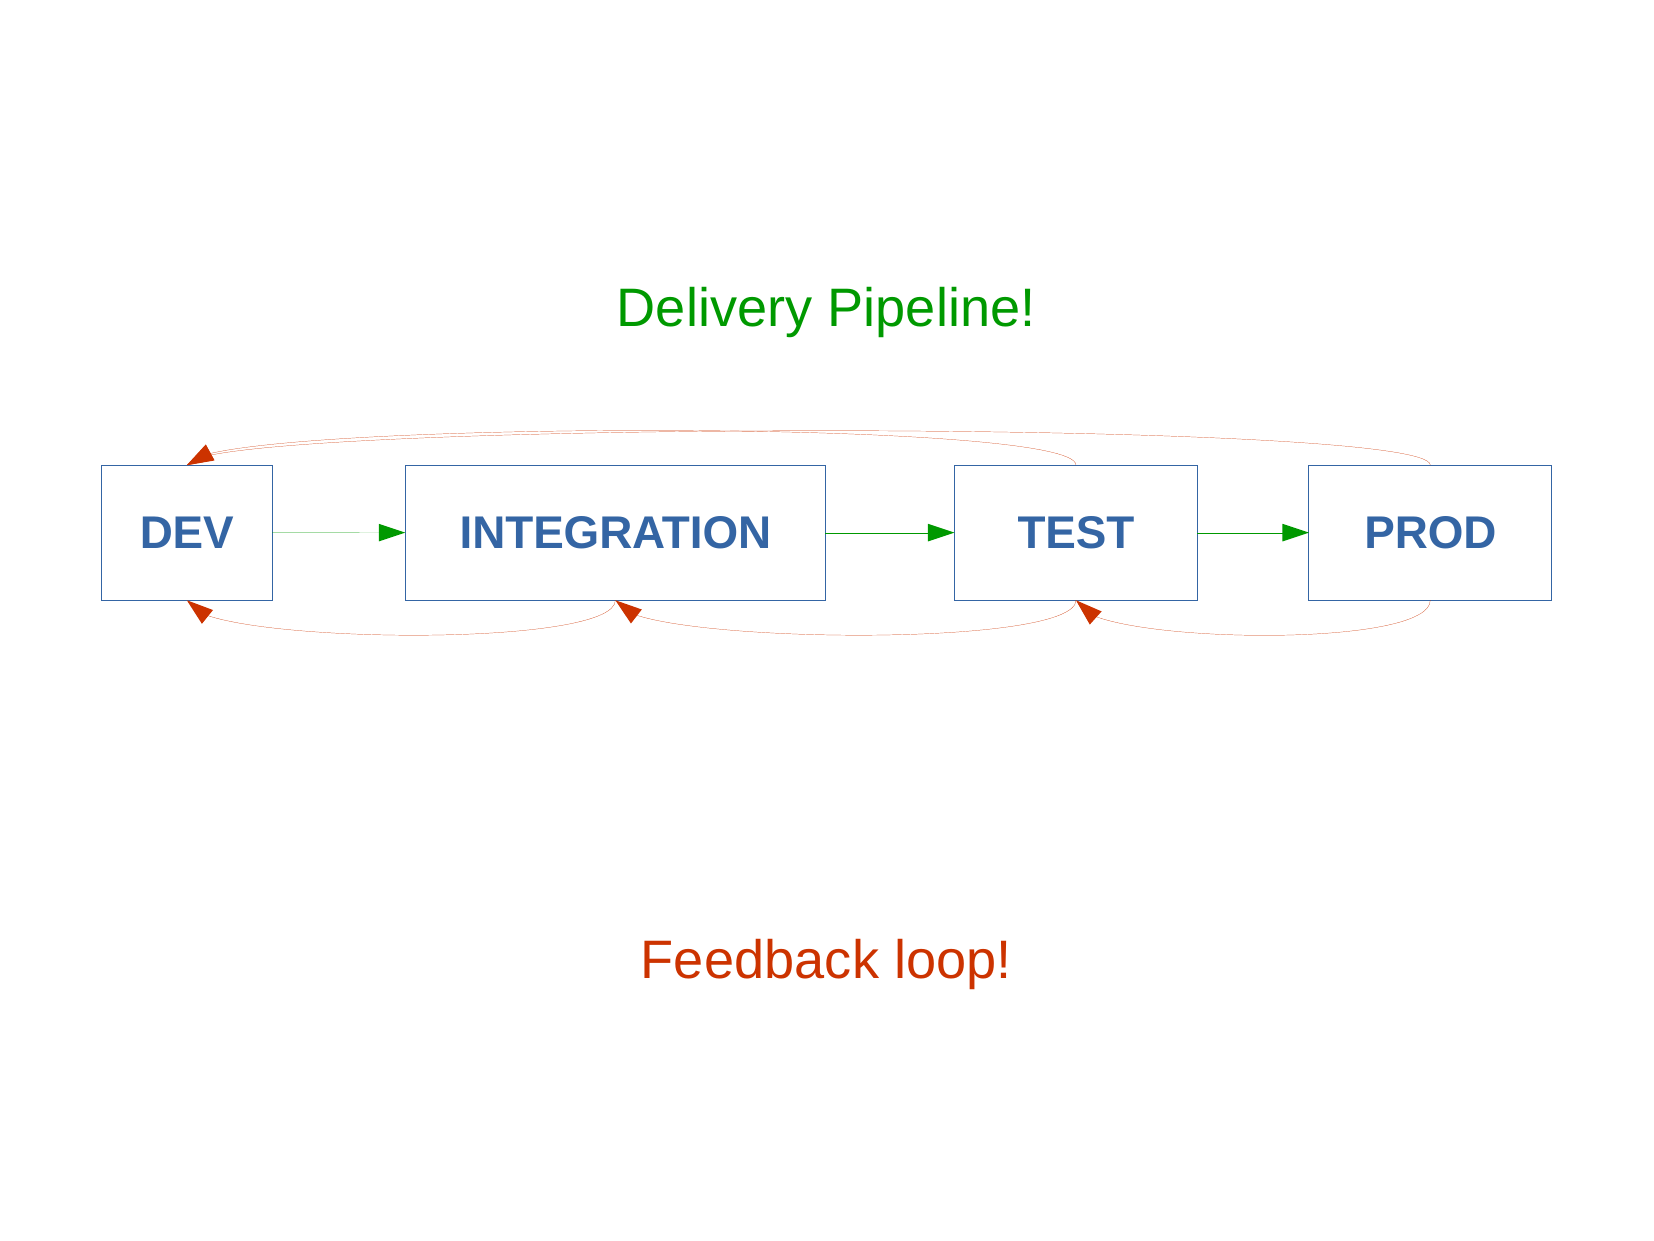

Delivery Pipeline!
INTEGRATION
TEST
PROD
DEV
Feedback loop!